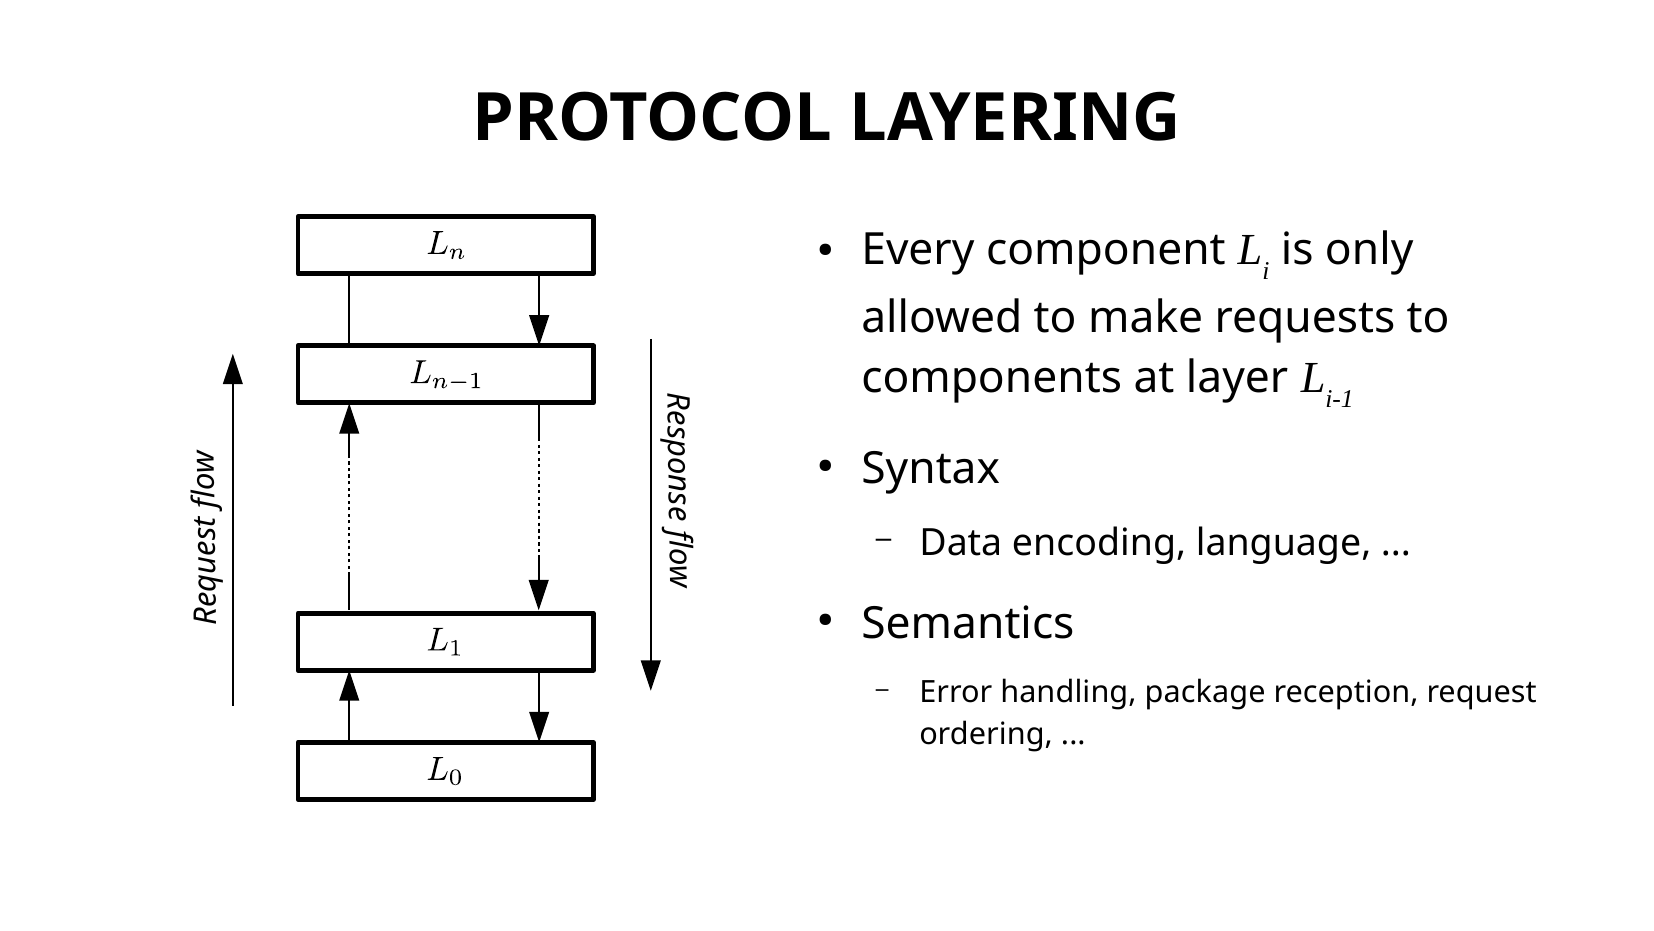

# PROTOCOL LAYERING
Every component Li is only allowed to make requests to components at layer Li-1
Syntax
Data encoding, language, ...
Semantics
Error handling, package reception, request ordering, ...
Response flow
Request flow